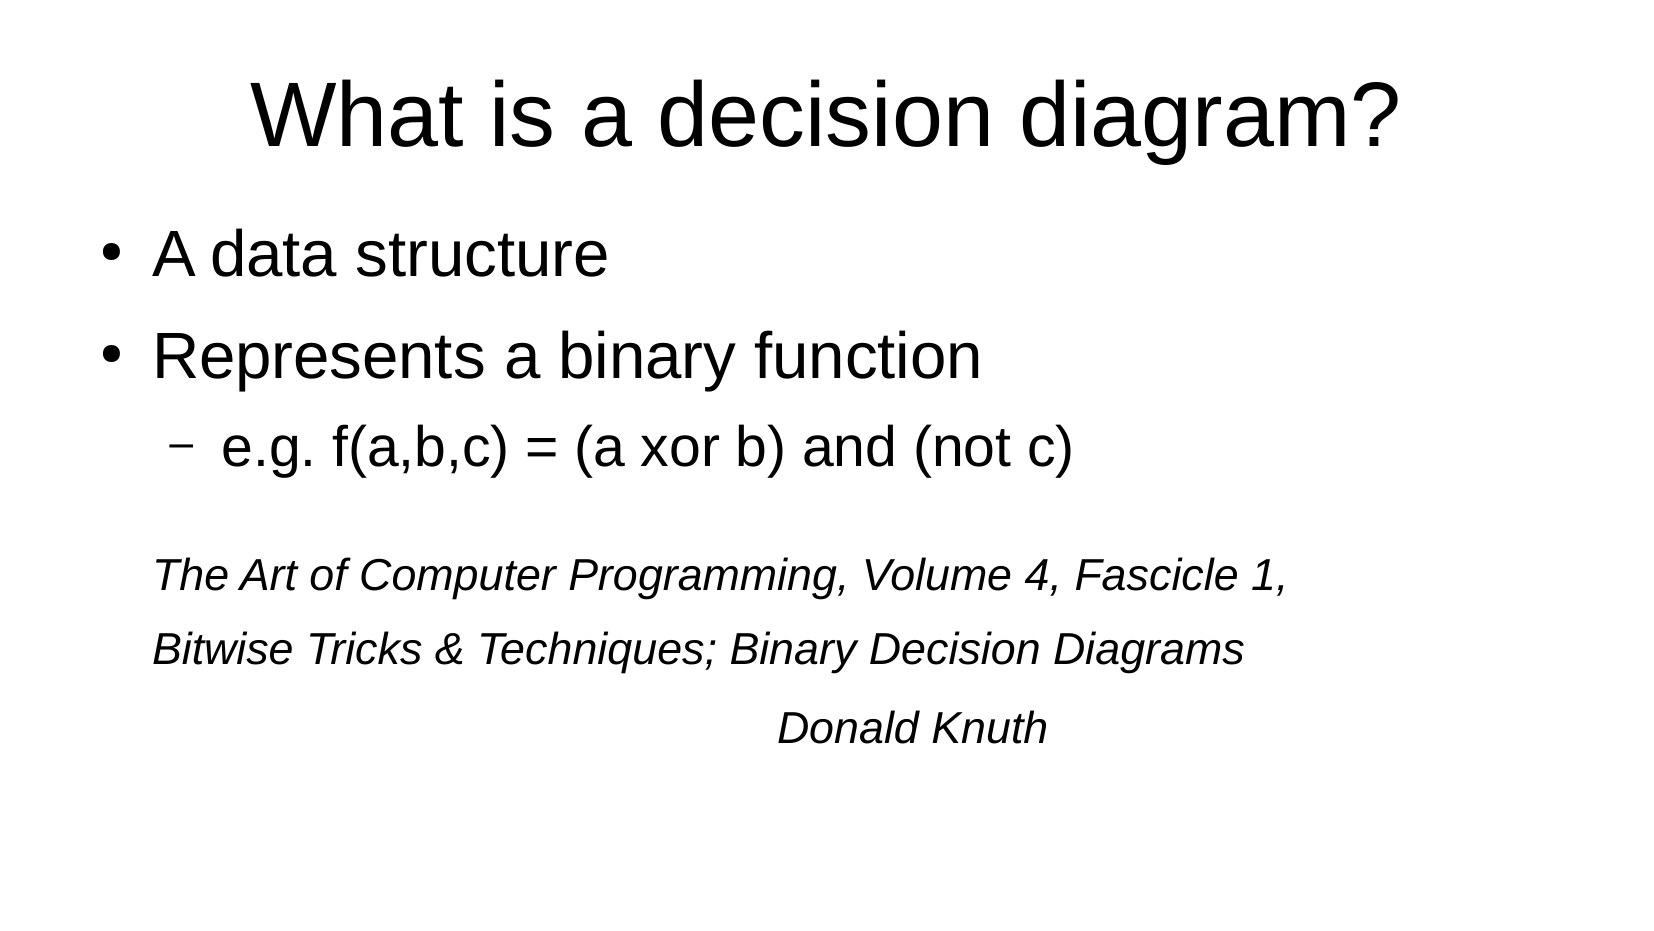

# What is a decision diagram?
A data structure
Represents a binary function
e.g. f(a,b,c) = (a xor b) and (not c)
The Art of Computer Programming, Volume 4, Fascicle 1,
Bitwise Tricks & Techniques; Binary Decision Diagrams
Donald Knuth